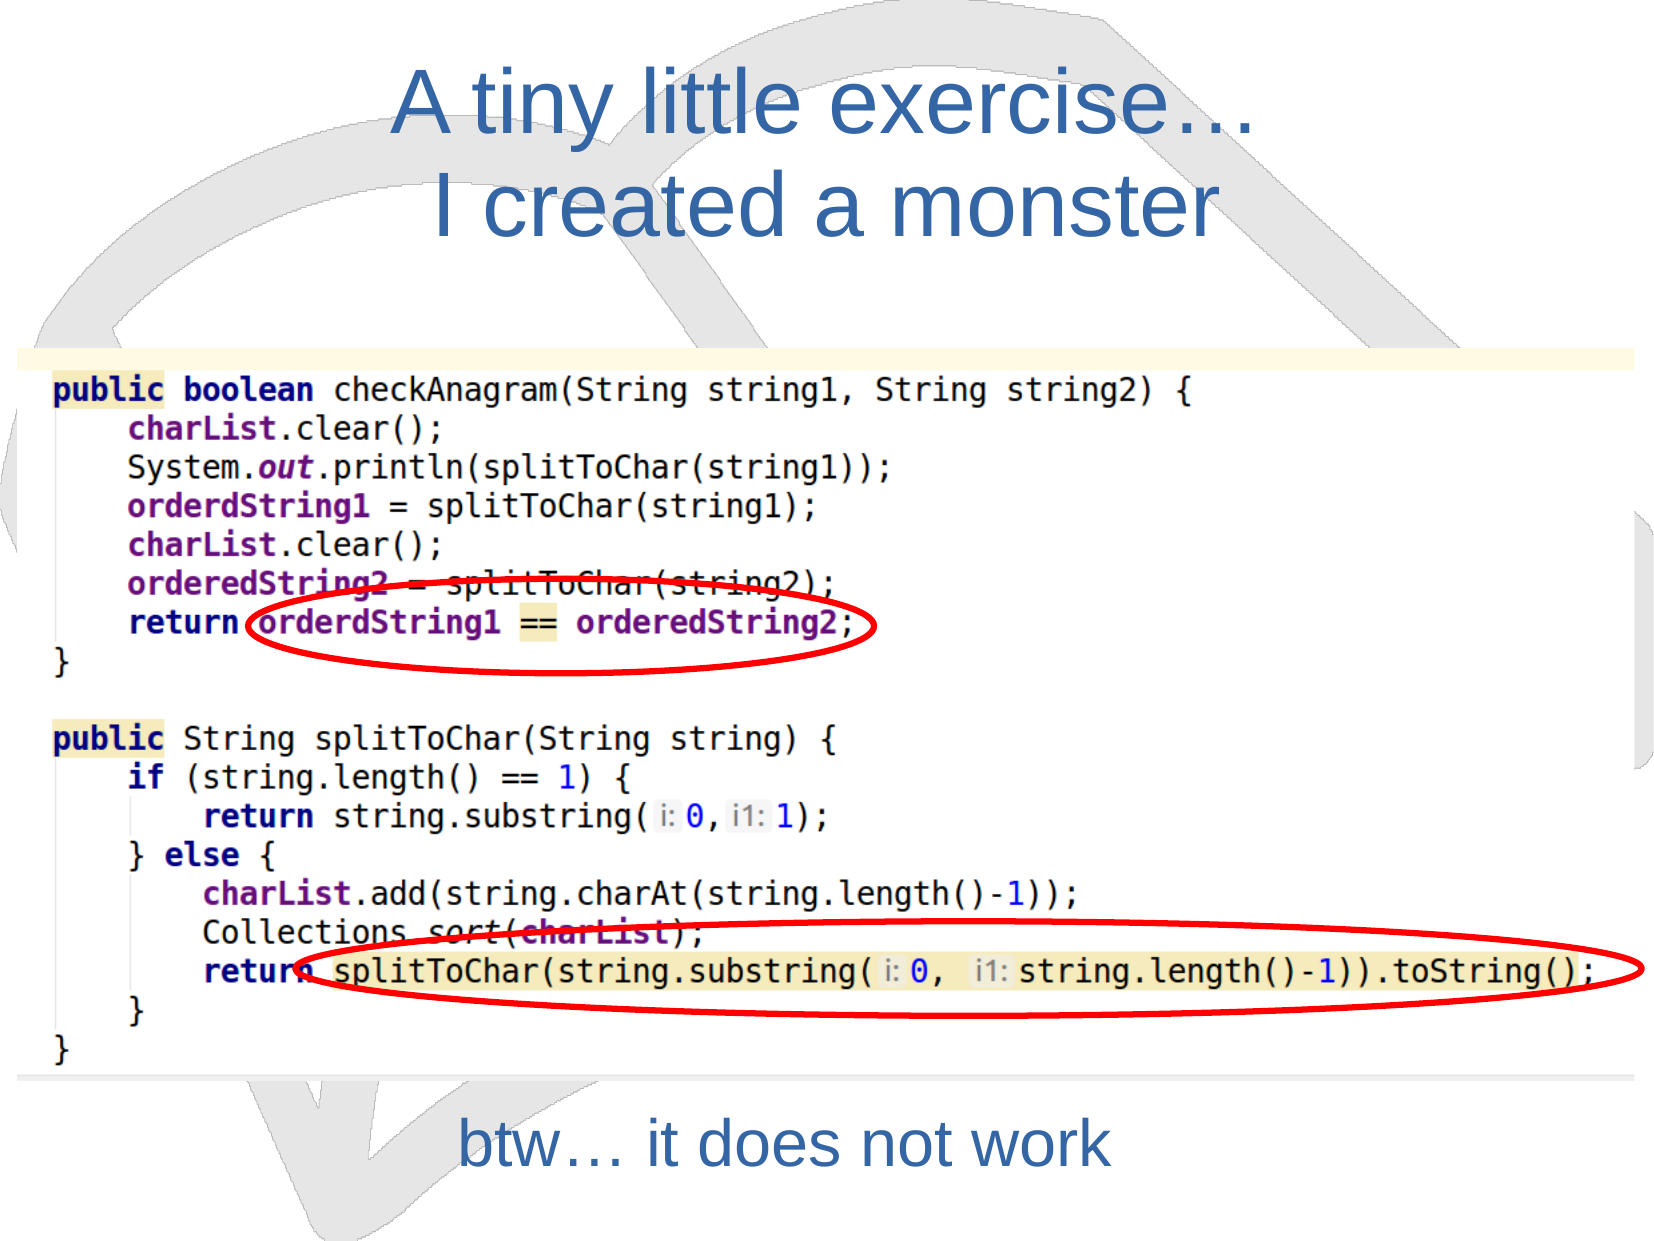

# A tiny little exercise… I created a monster
btw… it does not work